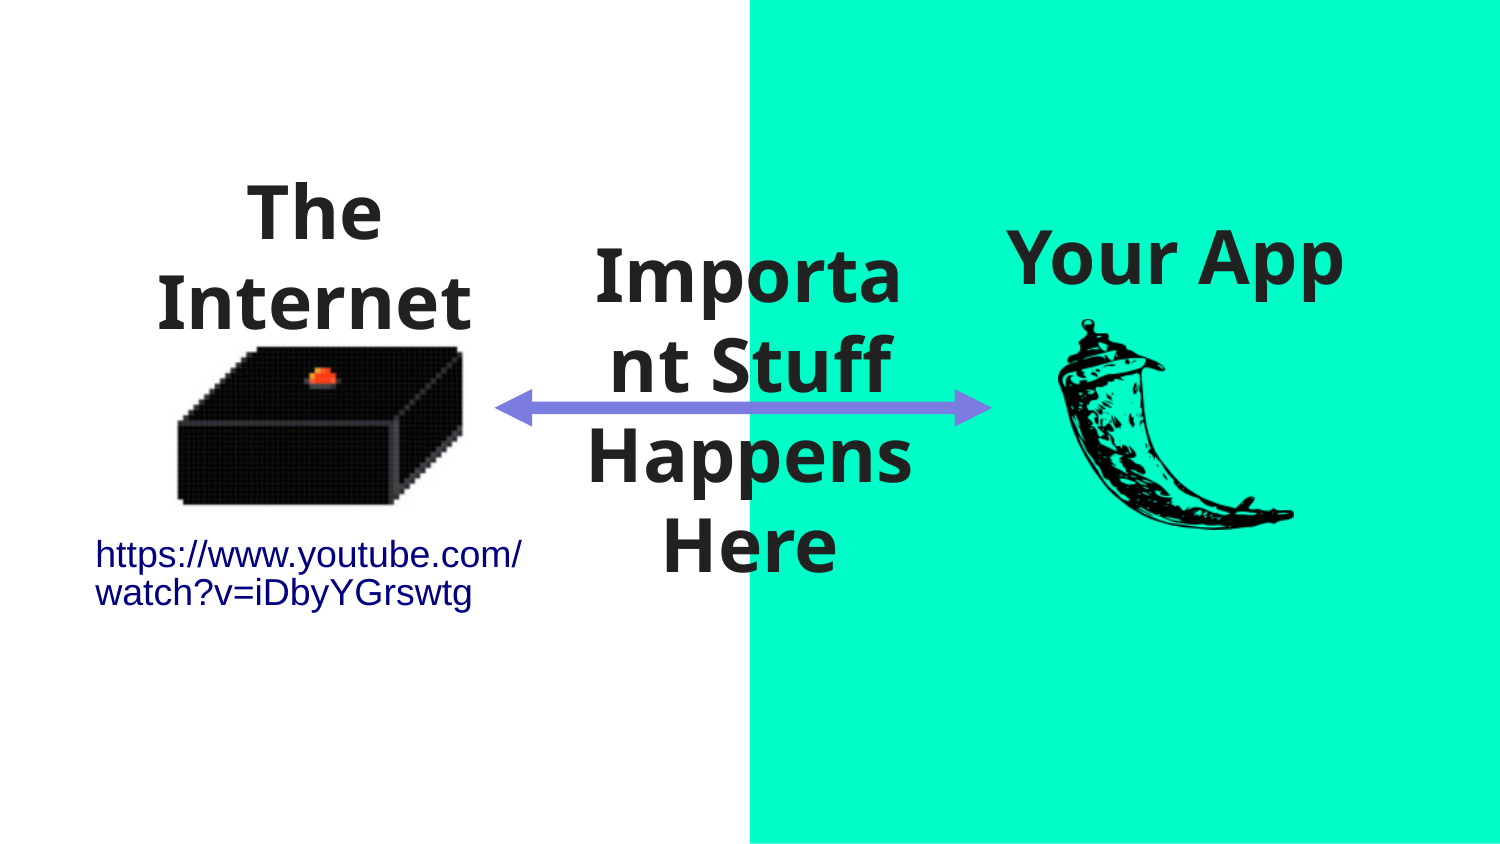

# The Internet
Your App
Important Stuff Happens Here
https://www.youtube.com/watch?v=iDbyYGrswtg